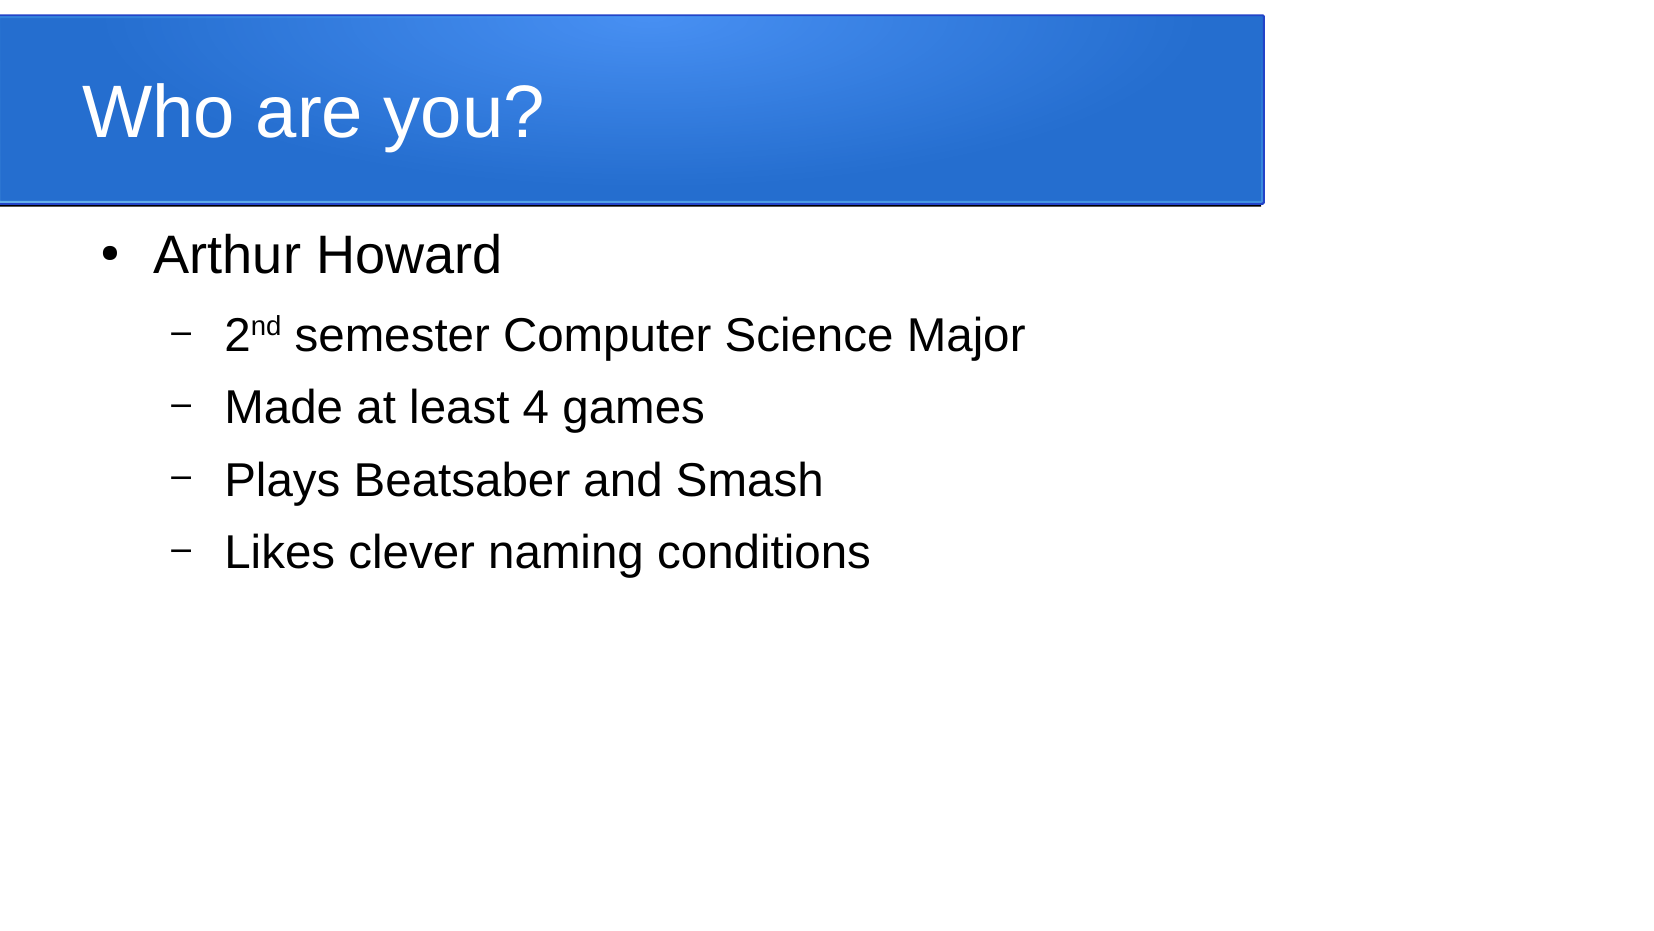

# Who are you?
Arthur Howard
2nd semester Computer Science Major
Made at least 4 games
Plays Beatsaber and Smash
Likes clever naming conditions